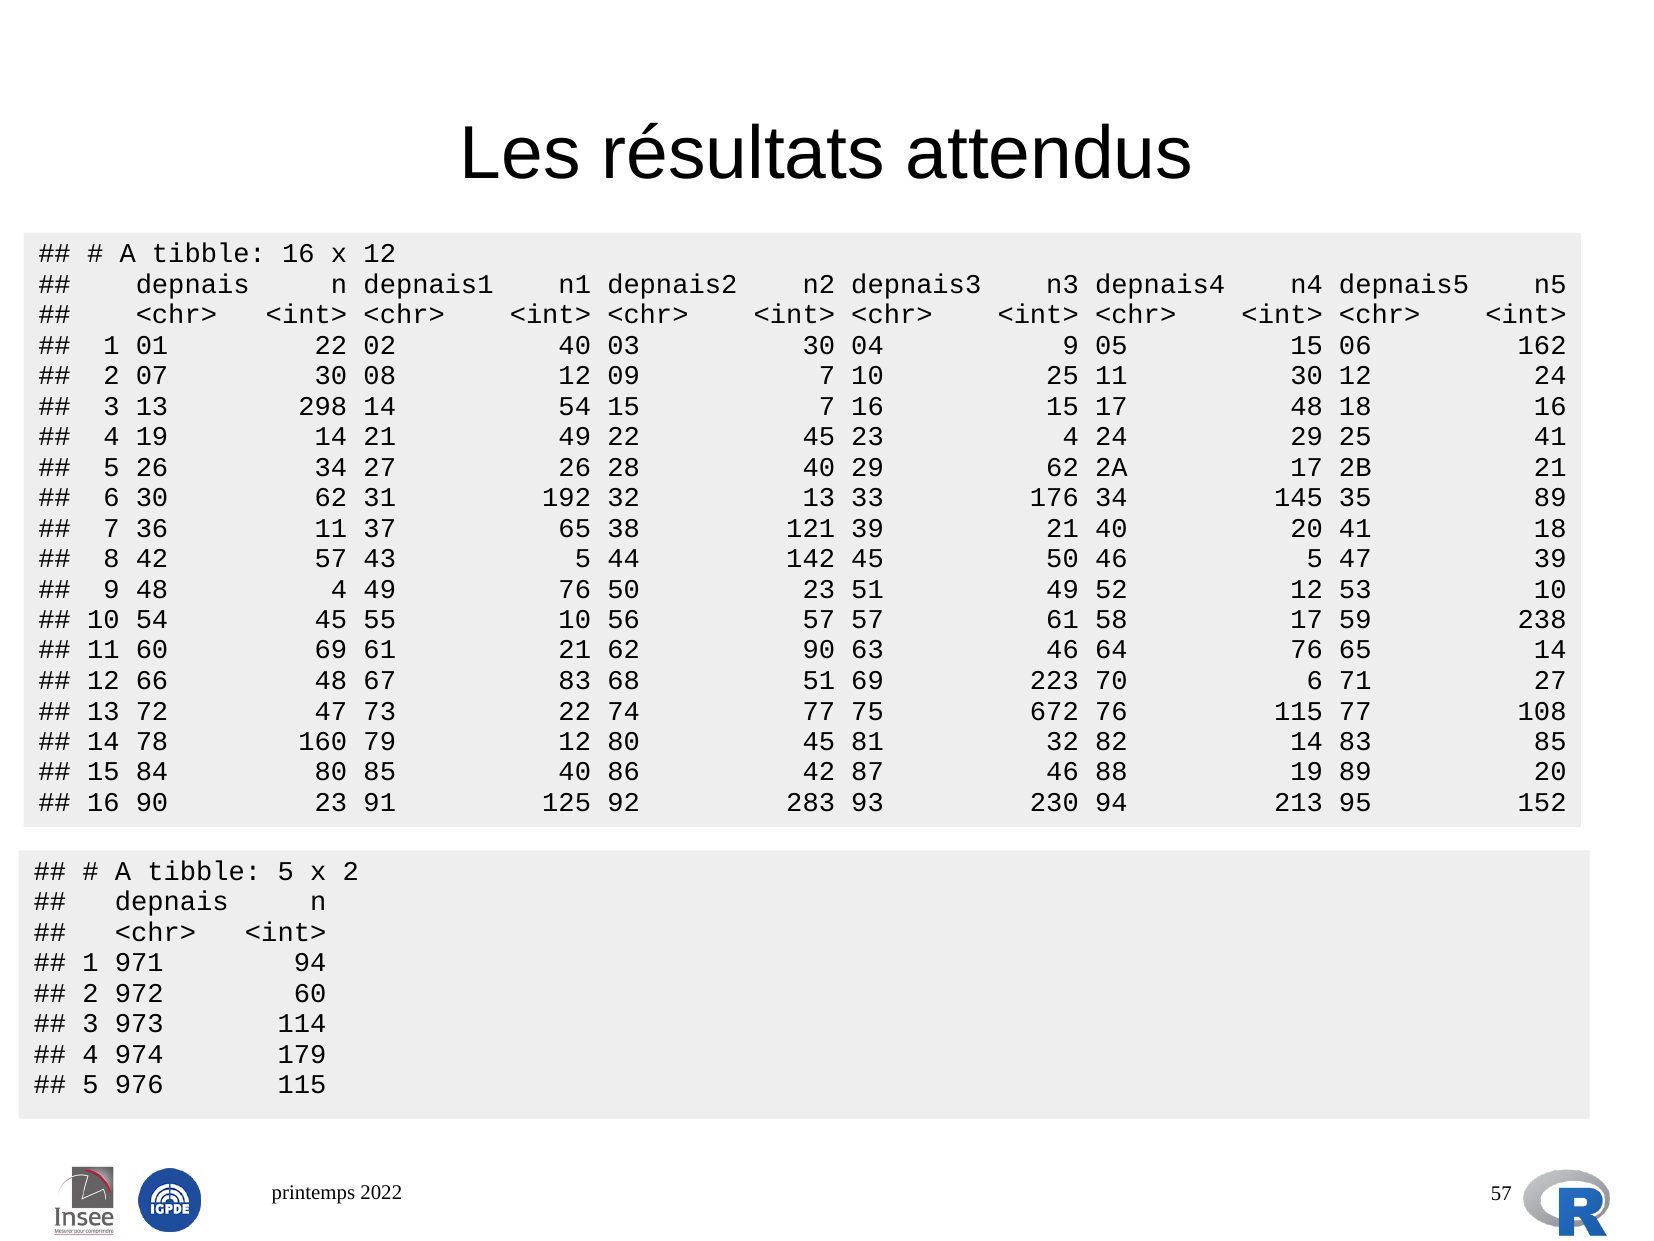

# Les résultats attendus
## # A tibble: 16 x 12
## depnais n depnais1 n1 depnais2 n2 depnais3 n3 depnais4 n4 depnais5 n5
## <chr> <int> <chr> <int> <chr> <int> <chr> <int> <chr> <int> <chr> <int>
## 1 01 22 02 40 03 30 04 9 05 15 06 162
## 2 07 30 08 12 09 7 10 25 11 30 12 24
## 3 13 298 14 54 15 7 16 15 17 48 18 16
## 4 19 14 21 49 22 45 23 4 24 29 25 41
## 5 26 34 27 26 28 40 29 62 2A 17 2B 21
## 6 30 62 31 192 32 13 33 176 34 145 35 89
## 7 36 11 37 65 38 121 39 21 40 20 41 18
## 8 42 57 43 5 44 142 45 50 46 5 47 39
## 9 48 4 49 76 50 23 51 49 52 12 53 10
## 10 54 45 55 10 56 57 57 61 58 17 59 238
## 11 60 69 61 21 62 90 63 46 64 76 65 14
## 12 66 48 67 83 68 51 69 223 70 6 71 27
## 13 72 47 73 22 74 77 75 672 76 115 77 108
## 14 78 160 79 12 80 45 81 32 82 14 83 85
## 15 84 80 85 40 86 42 87 46 88 19 89 20
## 16 90 23 91 125 92 283 93 230 94 213 95 152
## # A tibble: 5 x 2
## depnais n
## <chr> <int>
## 1 971 94
## 2 972 60
## 3 973 114
## 4 974 179
## 5 976 115
printemps 2022
57